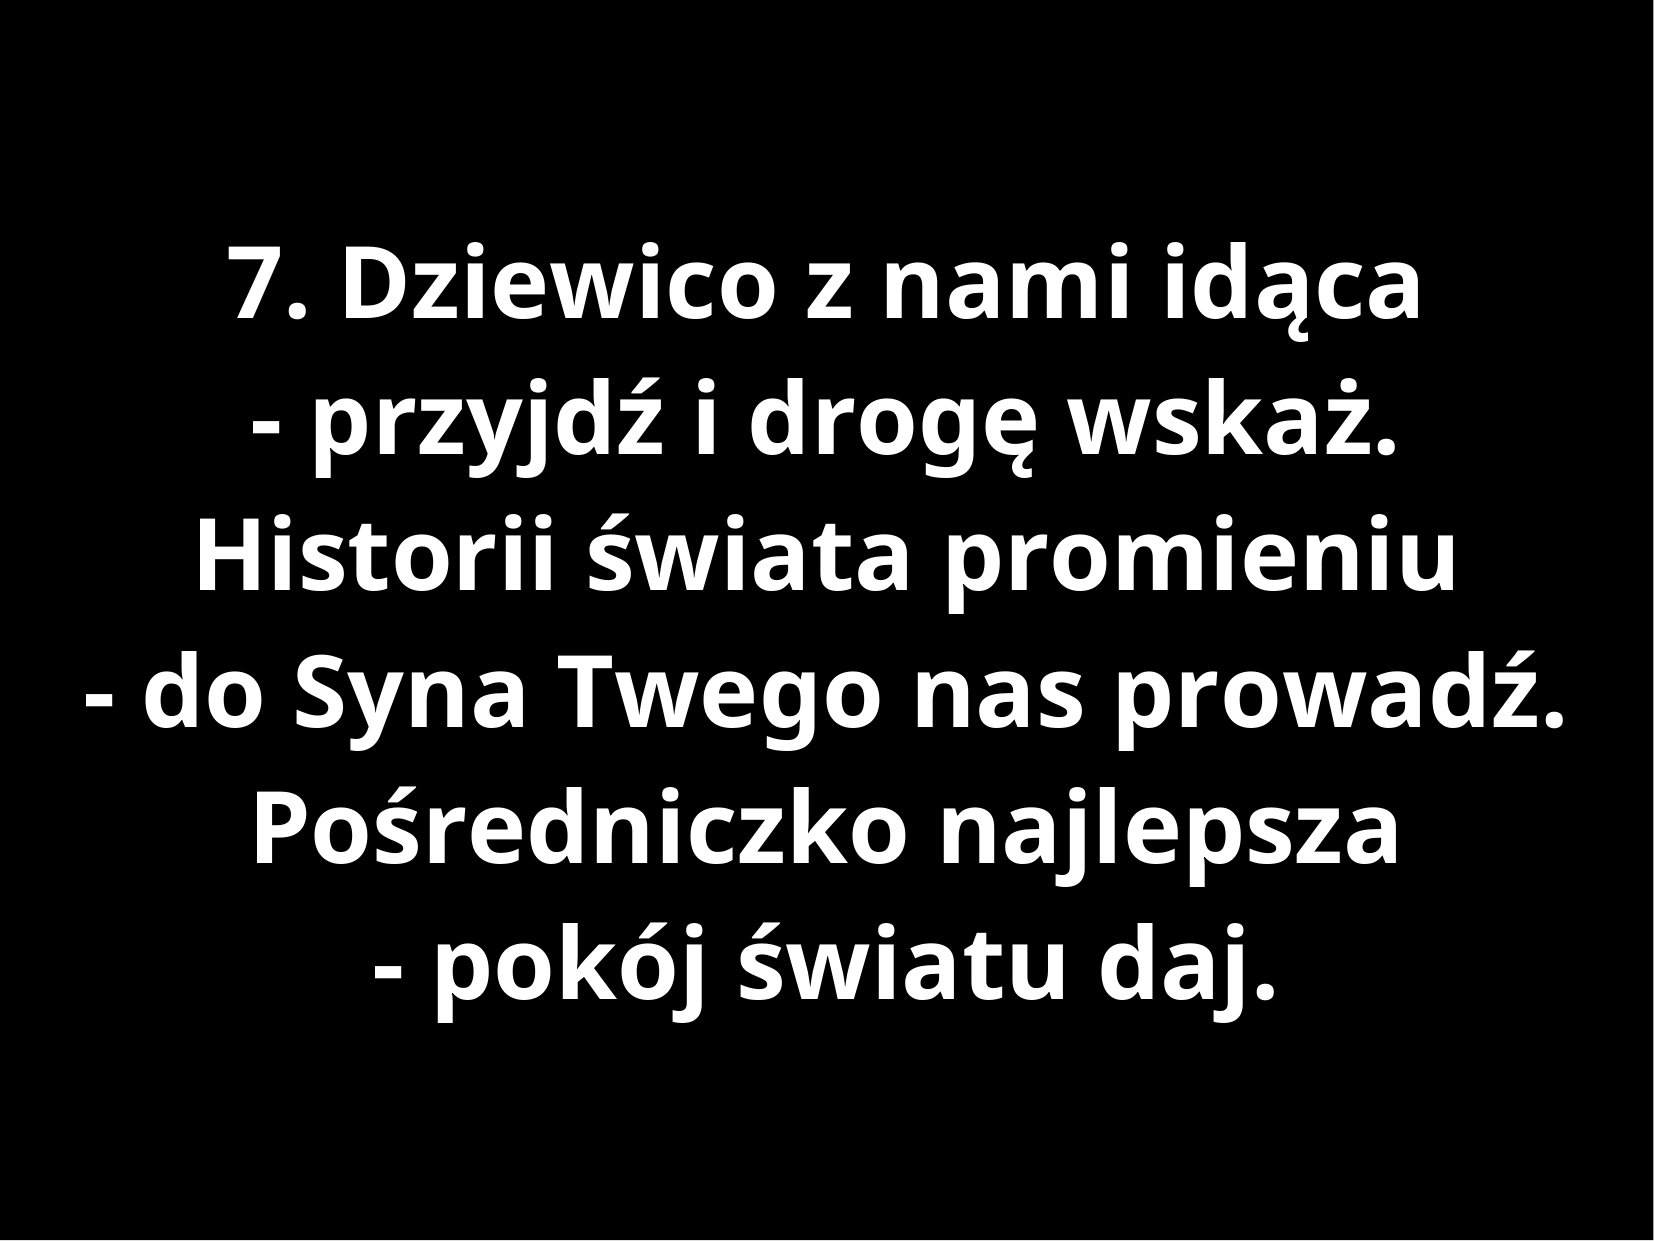

# 7. Dziewico z nami idąca - przyjdź i drogę wskaż. Historii świata promieniu - do Syna Twego nas prowadź. Pośredniczko najlepsza - pokój światu daj.